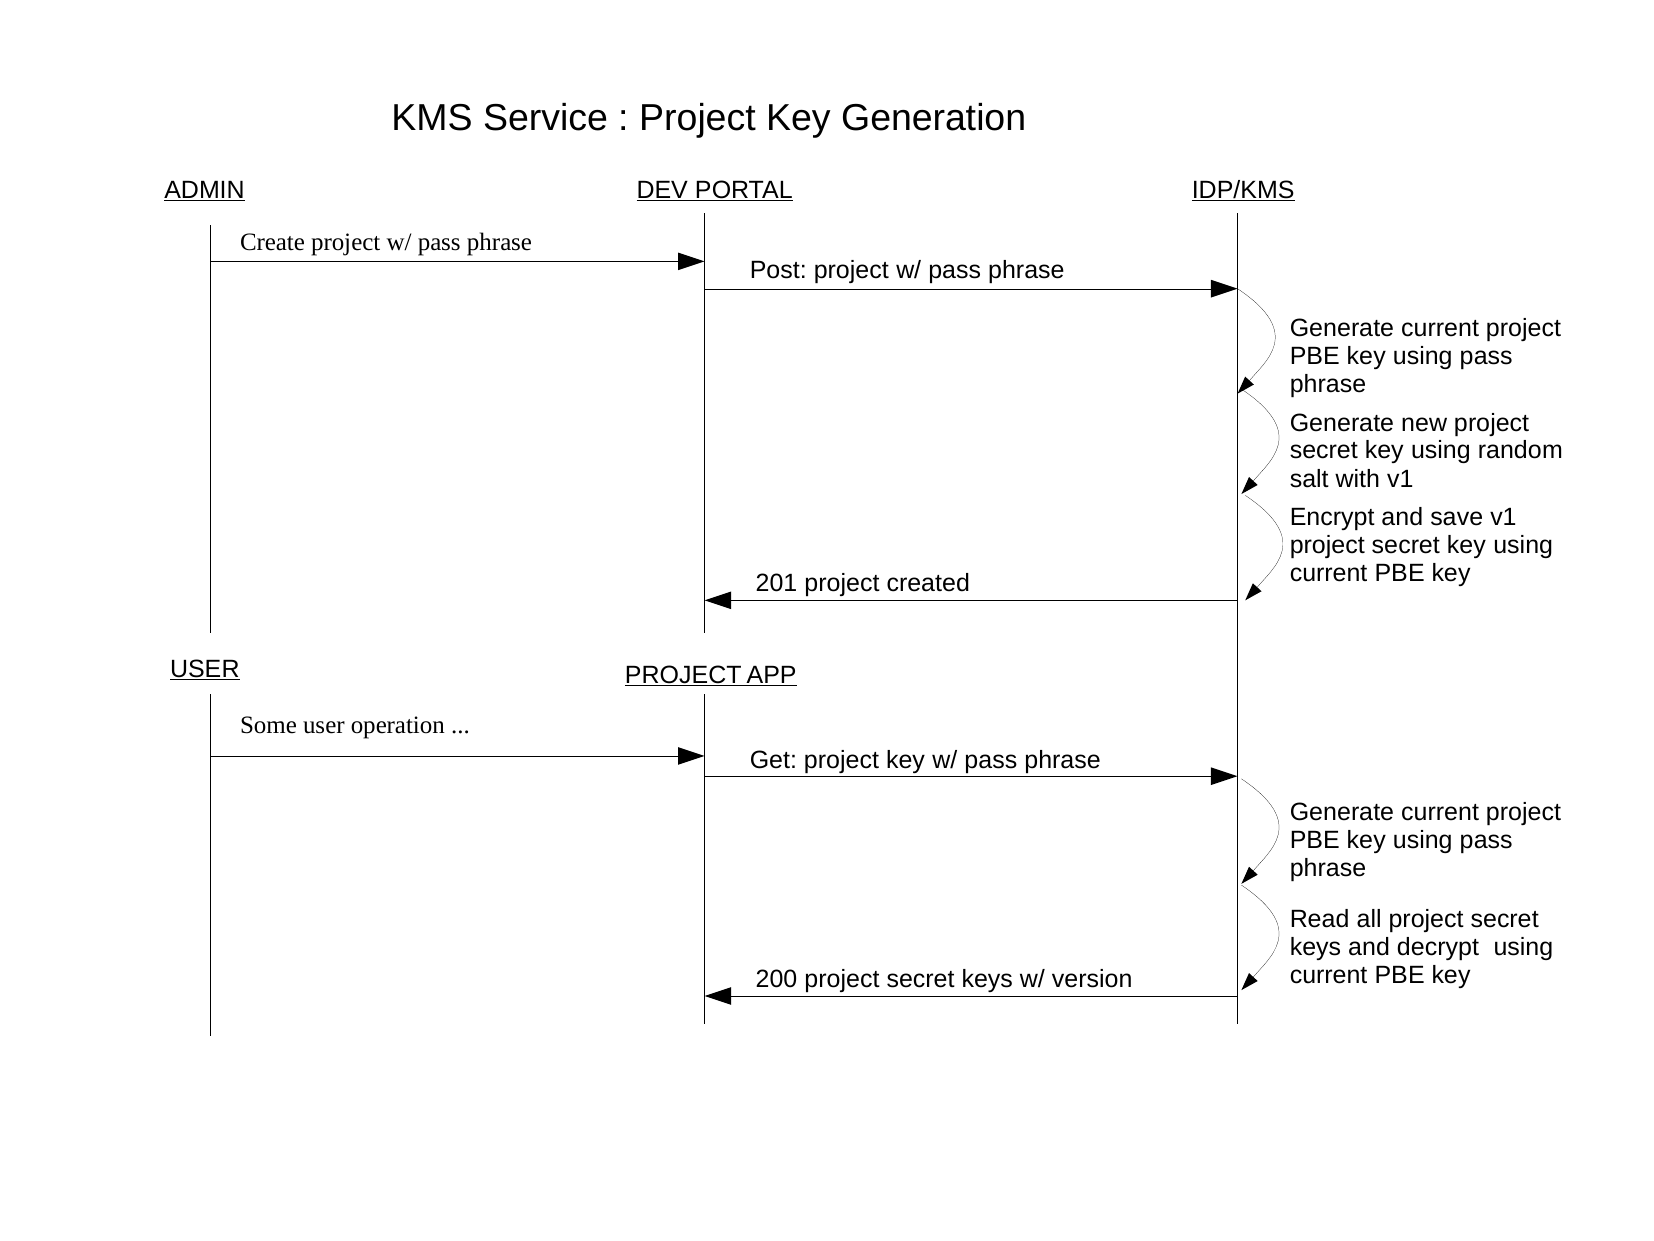

KMS Service : Project Key Generation
ADMIN
DEV PORTAL
IDP/KMS
Create project w/ pass phrase
Post: project w/ pass phrase
Generate current project PBE key using pass phrase
Generate new project secret key using random salt with v1
Encrypt and save v1 project secret key using current PBE key
201 project created
USER
PROJECT APP
Some user operation ...
Get: project key w/ pass phrase
Generate current project PBE key using pass phrase
Read all project secret keys and decrypt using current PBE key
200 project secret keys w/ version